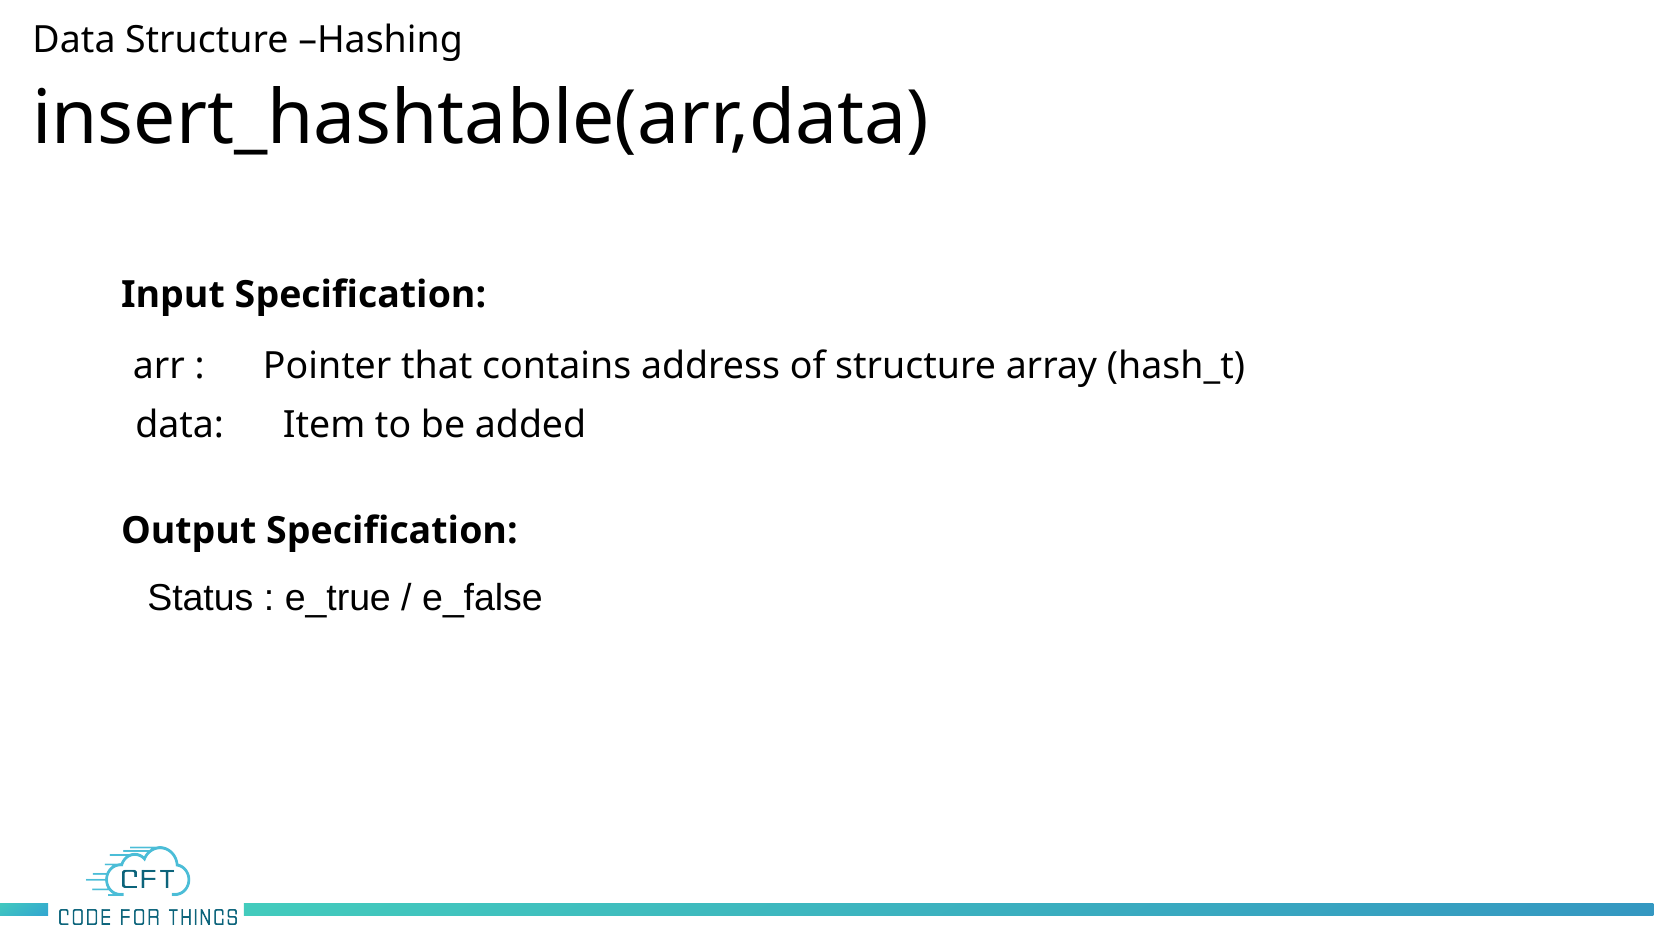

# Data Structure –Hashing insert_hashtable(arr,data)
Input Specification:
arr : Pointer that contains address of structure array (hash_t)
data: 	Item to be added
Output Specification:
Status : e_true / e_false